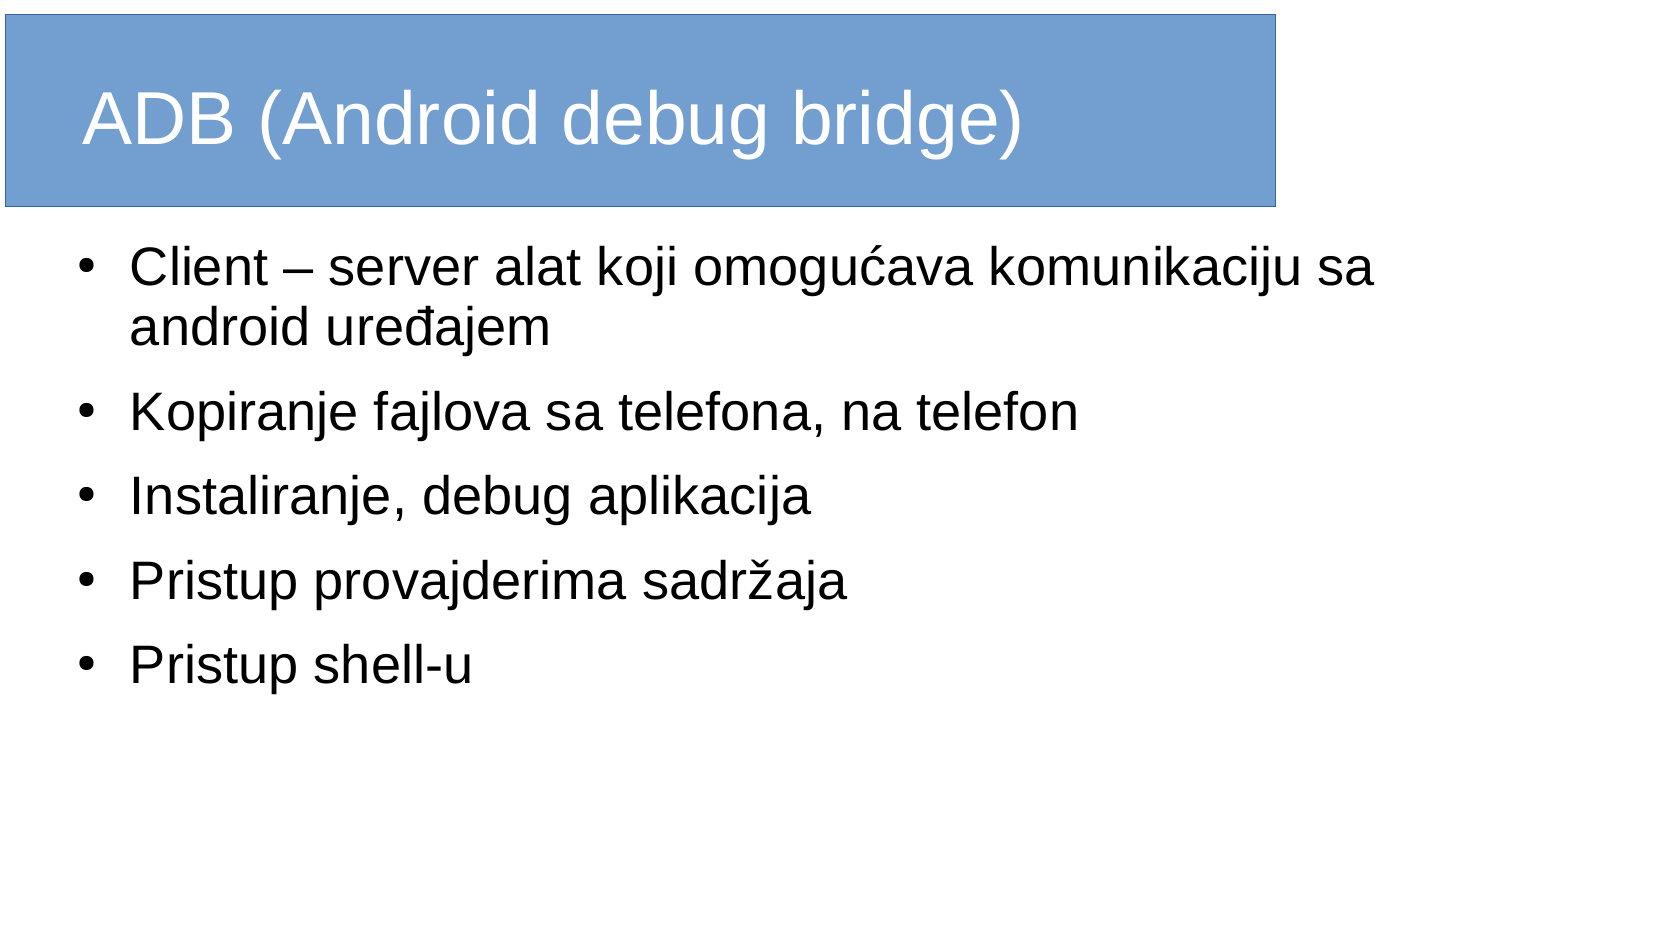

# ADB (Android debug bridge)
Client – server alat koji omogućava komunikaciju sa android uređajem
Kopiranje fajlova sa telefona, na telefon
Instaliranje, debug aplikacija
Pristup provajderima sadržaja
Pristup shell-u